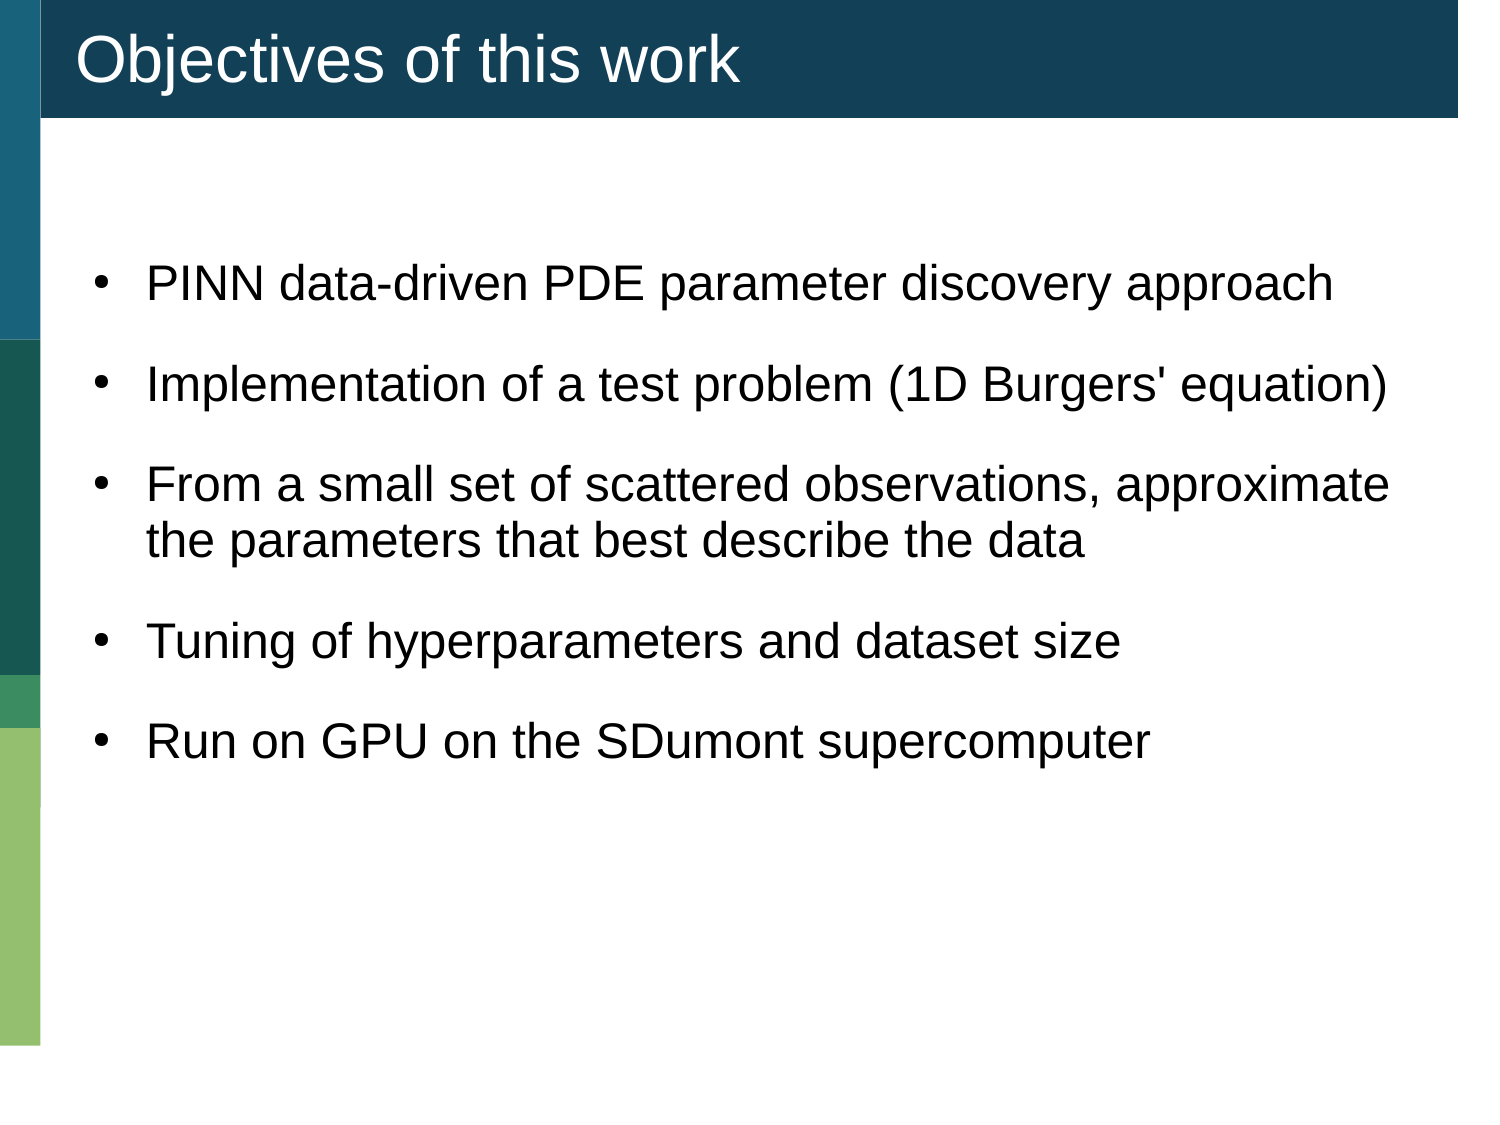

# Objectives of this work
PINN data-driven PDE parameter discovery approach
Implementation of a test problem (1D Burgers' equation)
From a small set of scattered observations, approximate the parameters that best describe the data
Tuning of hyperparameters and dataset size
Run on GPU on the SDumont supercomputer